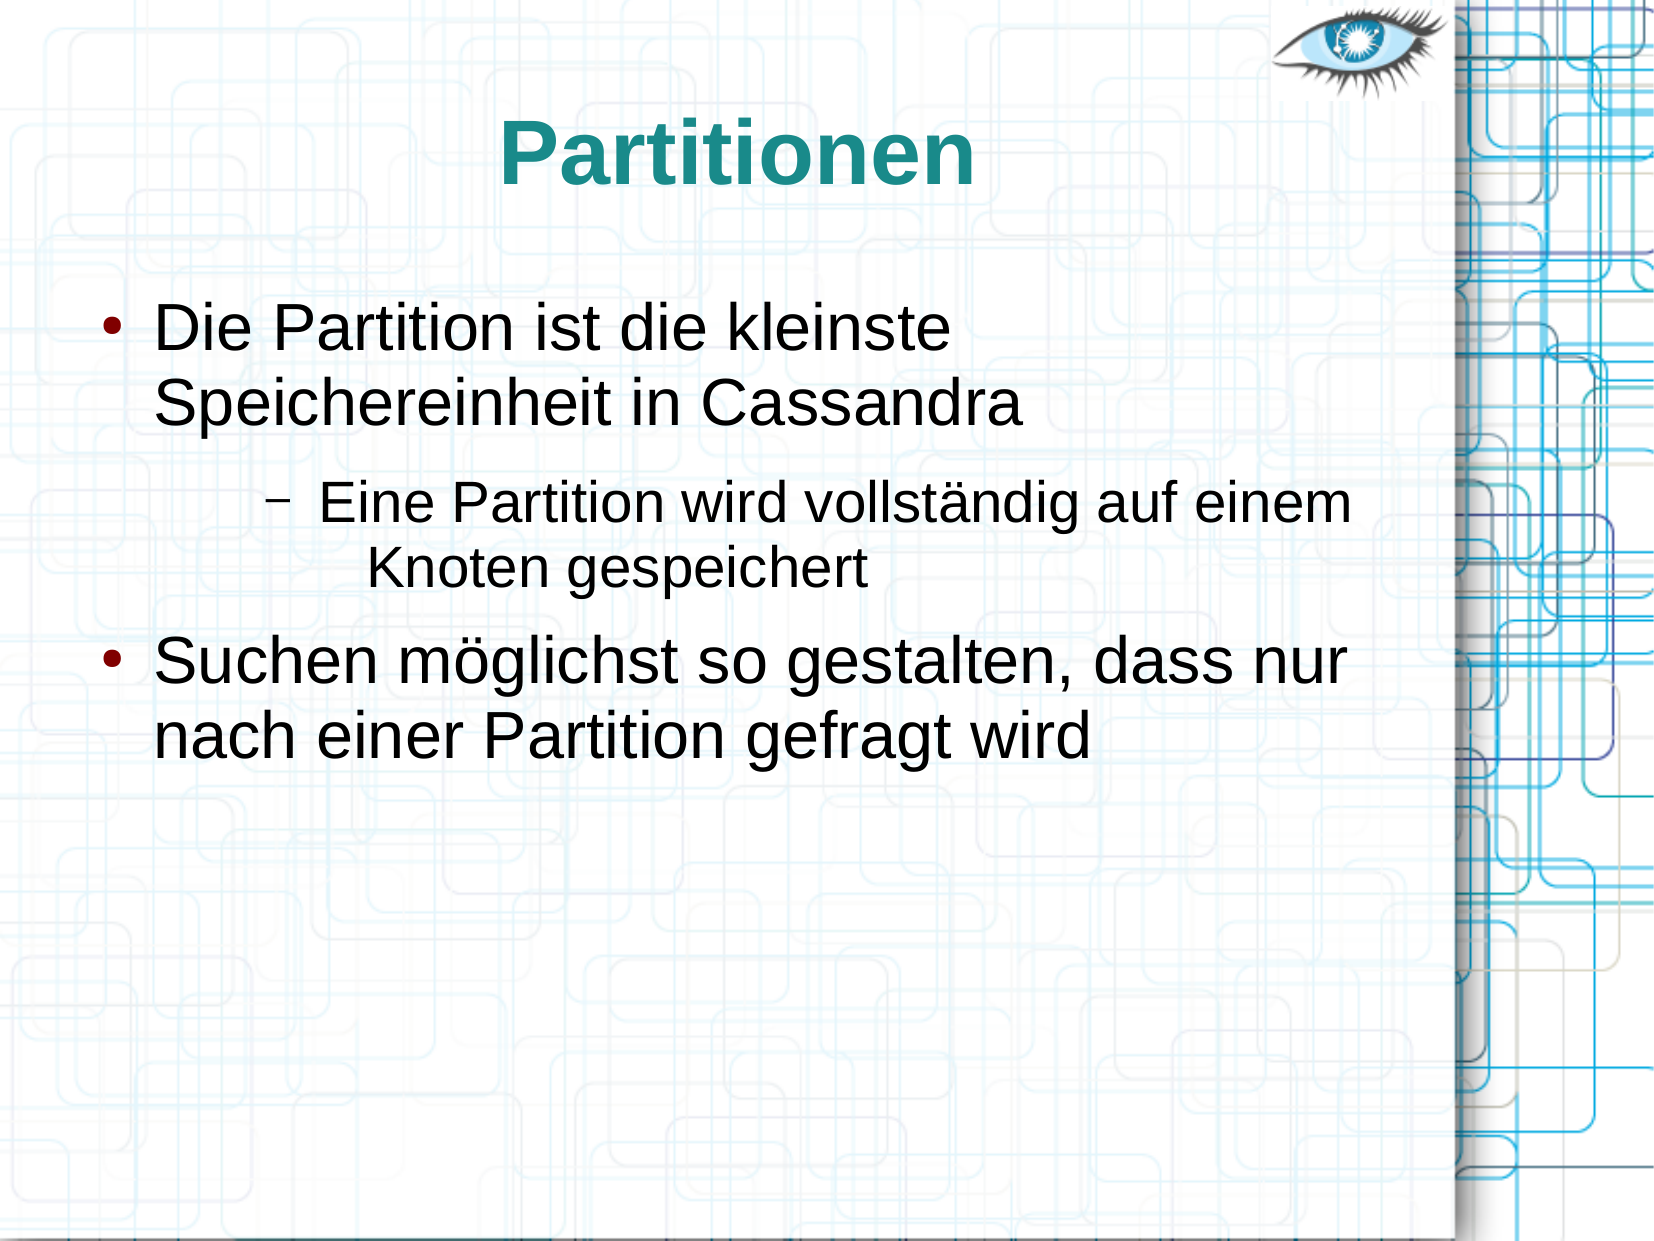

# Partitionen
Die Partition ist die kleinste Speichereinheit in Cassandra
Eine Partition wird vollständig auf einem Knoten gespeichert
Suchen möglichst so gestalten, dass nur nach einer Partition gefragt wird